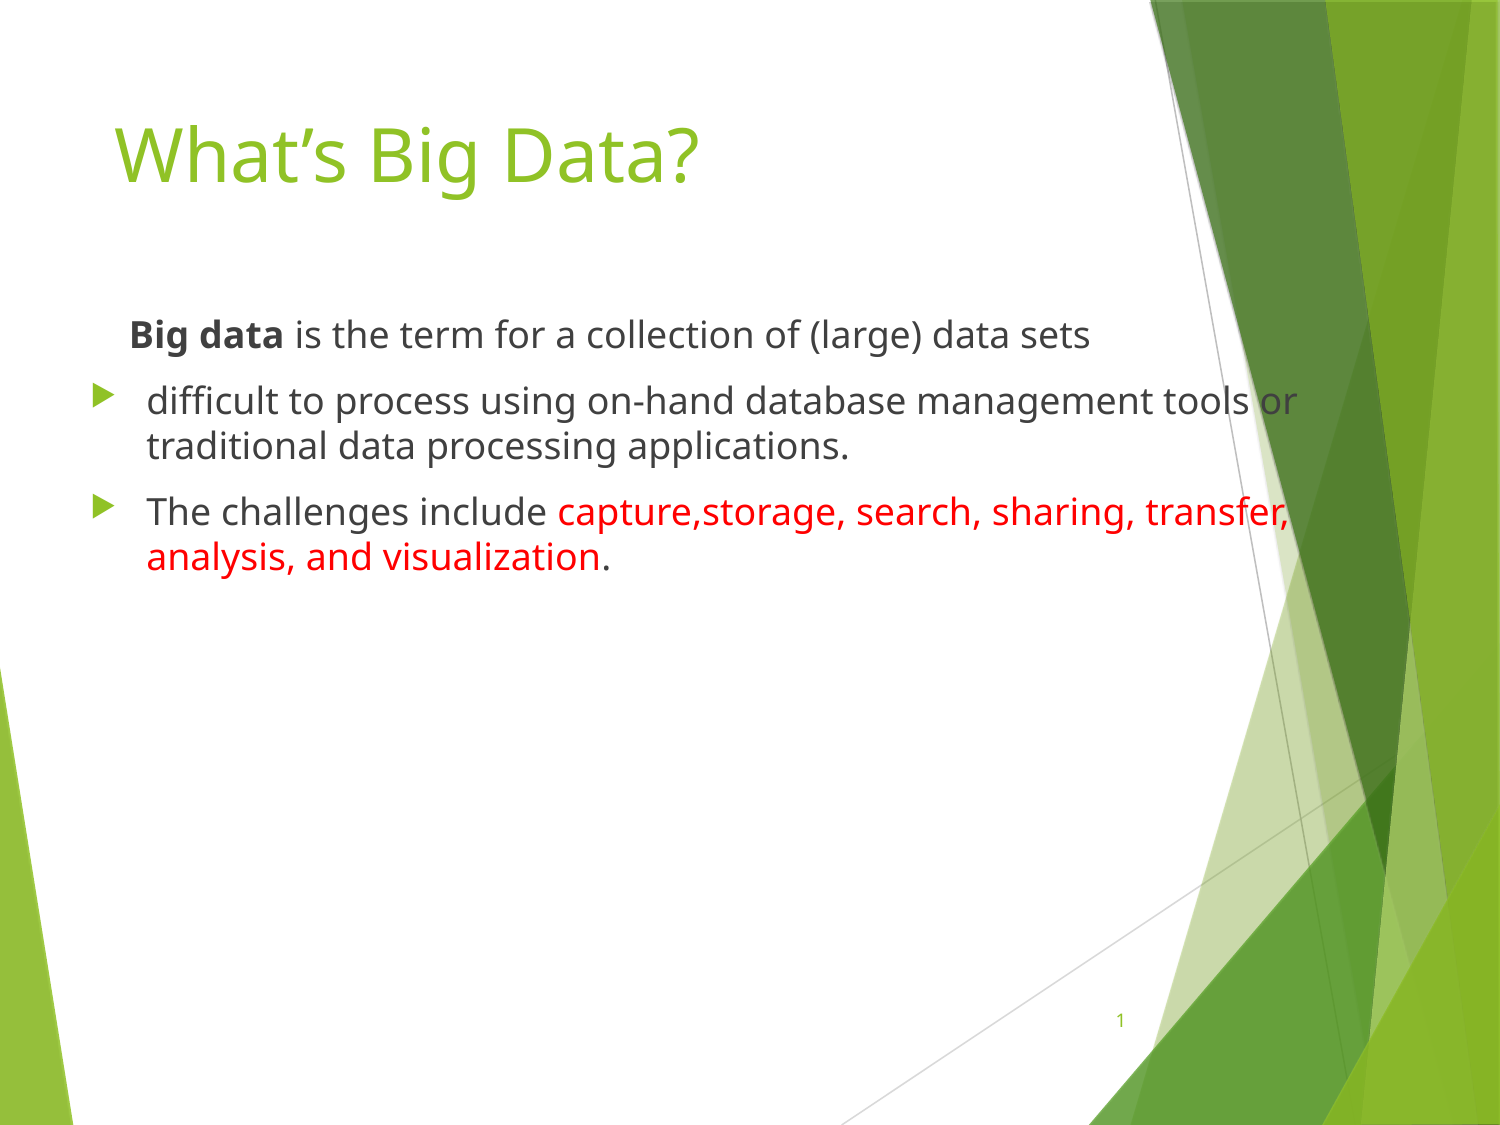

# What’s Big Data?
 Big data is the term for a collection of (large) data sets
difficult to process using on-hand database management tools or traditional data processing applications.
The challenges include capture,storage, search, sharing, transfer, analysis, and visualization.